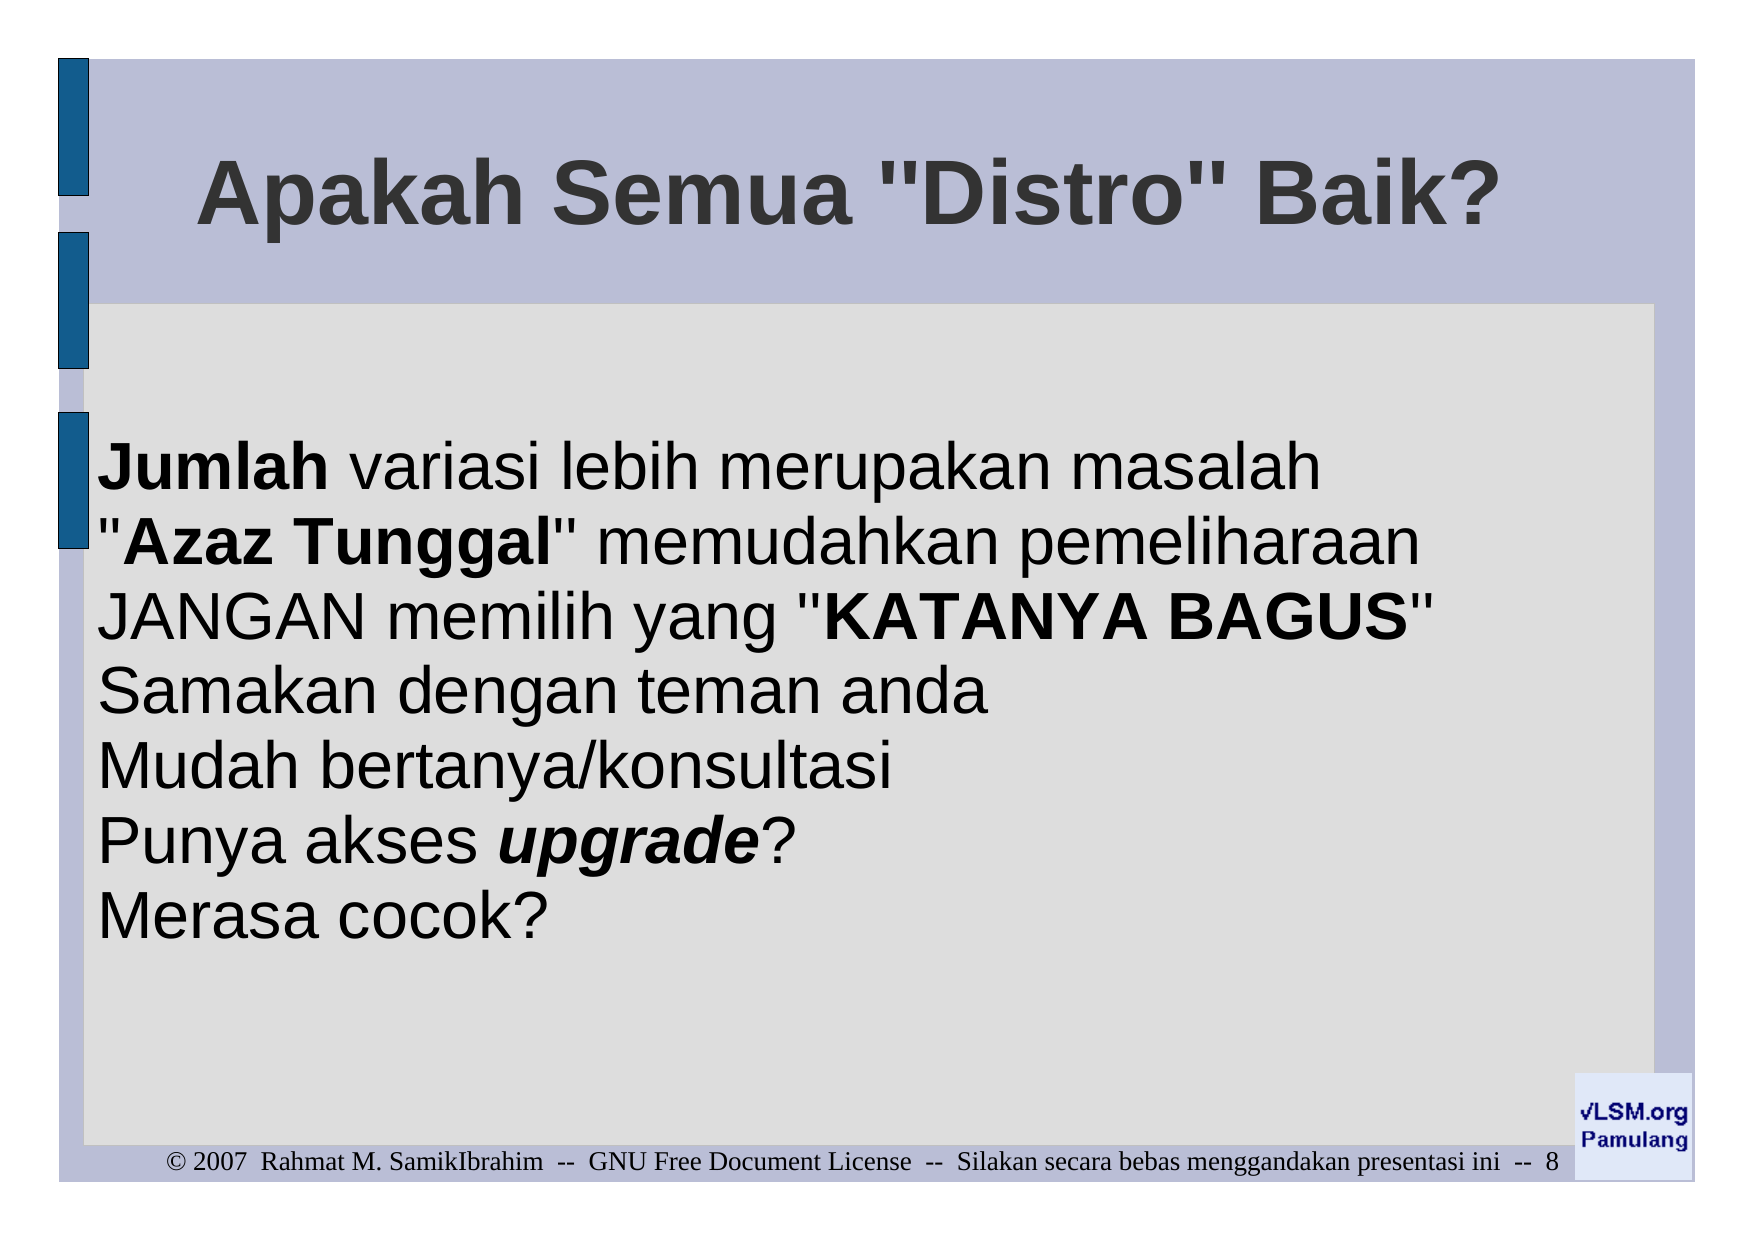

# Apakah Semua ''Distro'' Baik?
Jumlah variasi lebih merupakan masalah
''Azaz Tunggal'' memudahkan pemeliharaan
JANGAN memilih yang ''KATANYA BAGUS''
Samakan dengan teman anda
Mudah bertanya/konsultasi
Punya akses upgrade?
Merasa cocok?